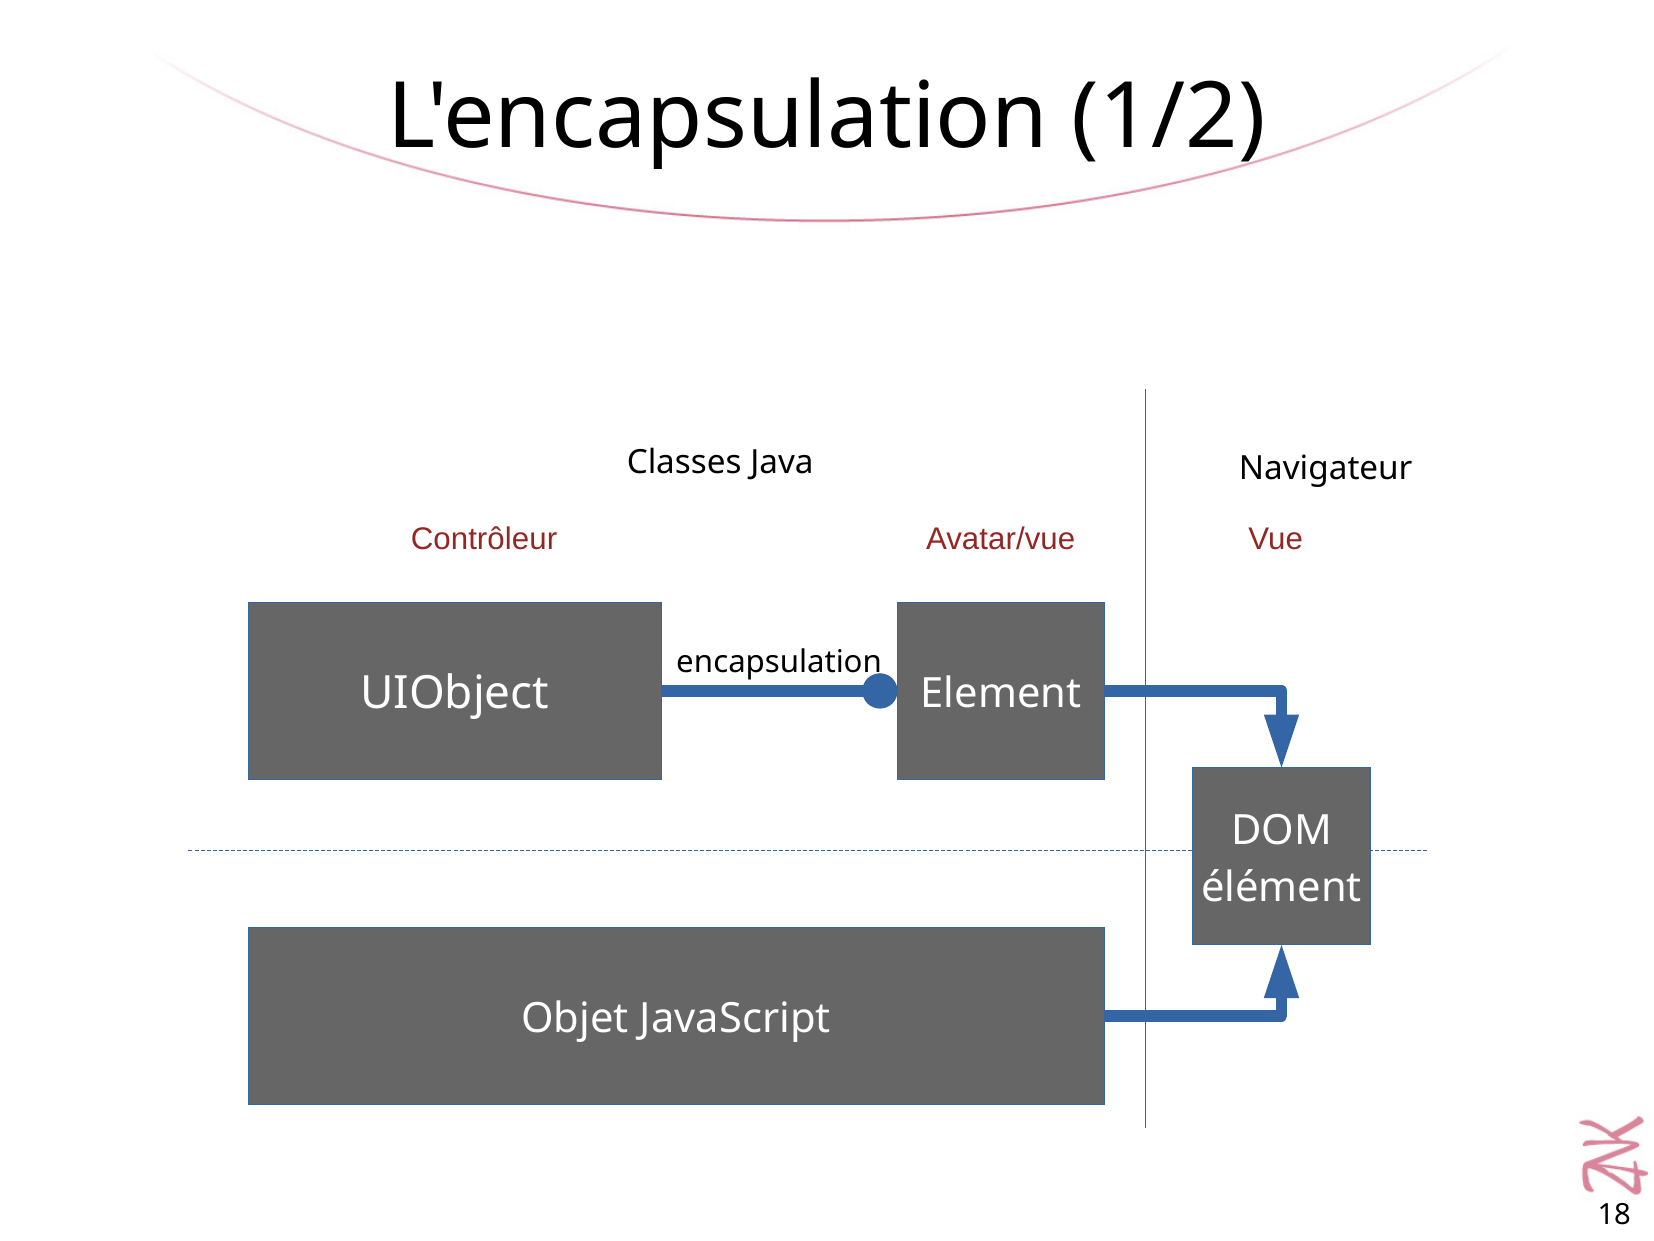

# L'encapsulation (1/2)
Classes Java
Navigateur
Contrôleur
Avatar/vue
Vue
UIObject
Element
encapsulation
DOM
élément
Objet JavaScript
18